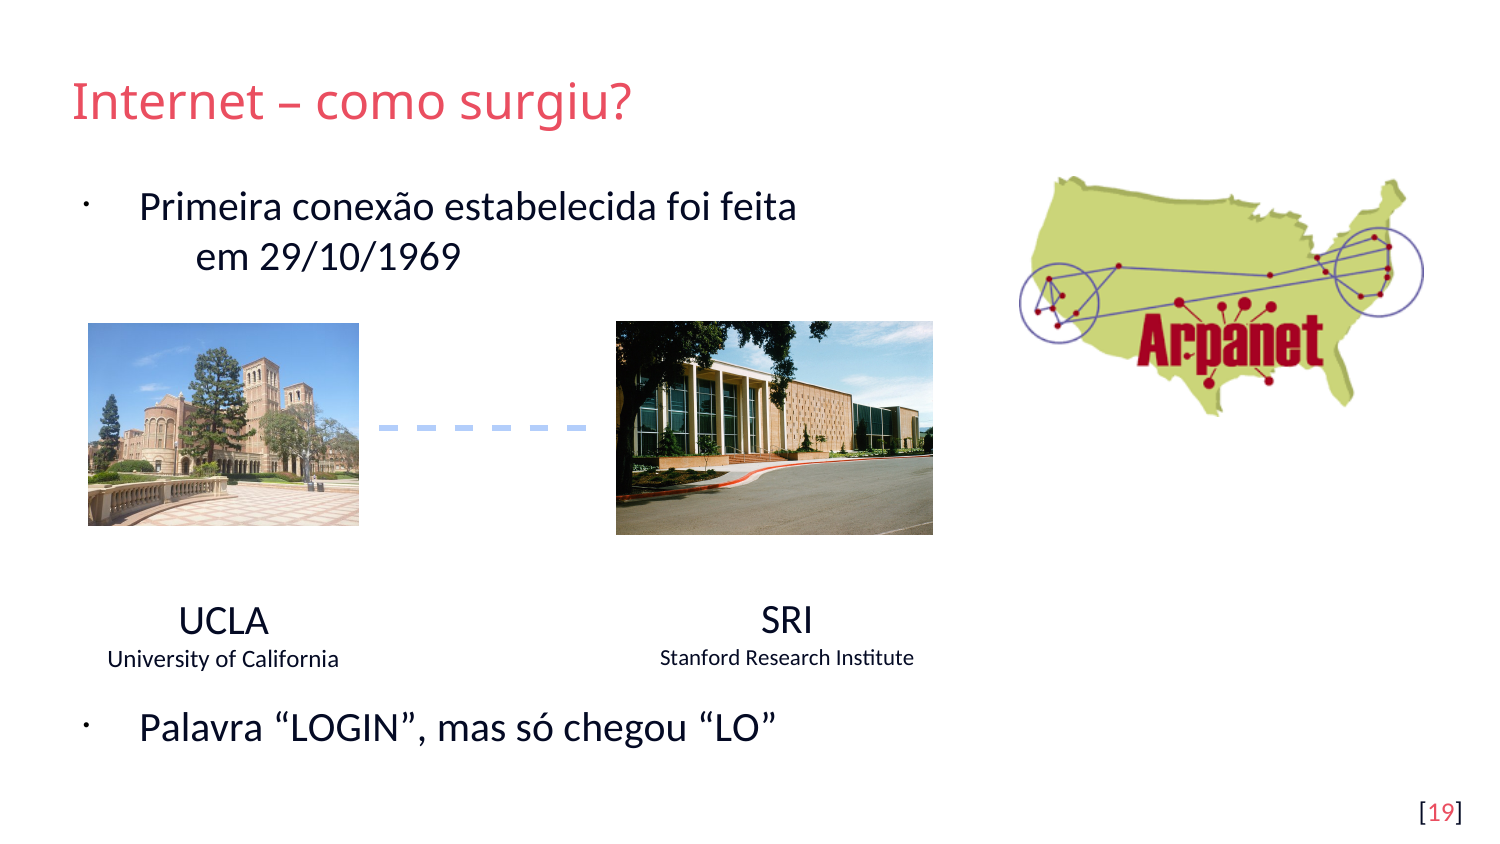

Internet – como surgiu?
Primeira conexão estabelecida foi feita em 29/10/1969
SRI
Stanford Research Institute
UCLA
University of California
Palavra “LOGIN”, mas só chegou “LO”